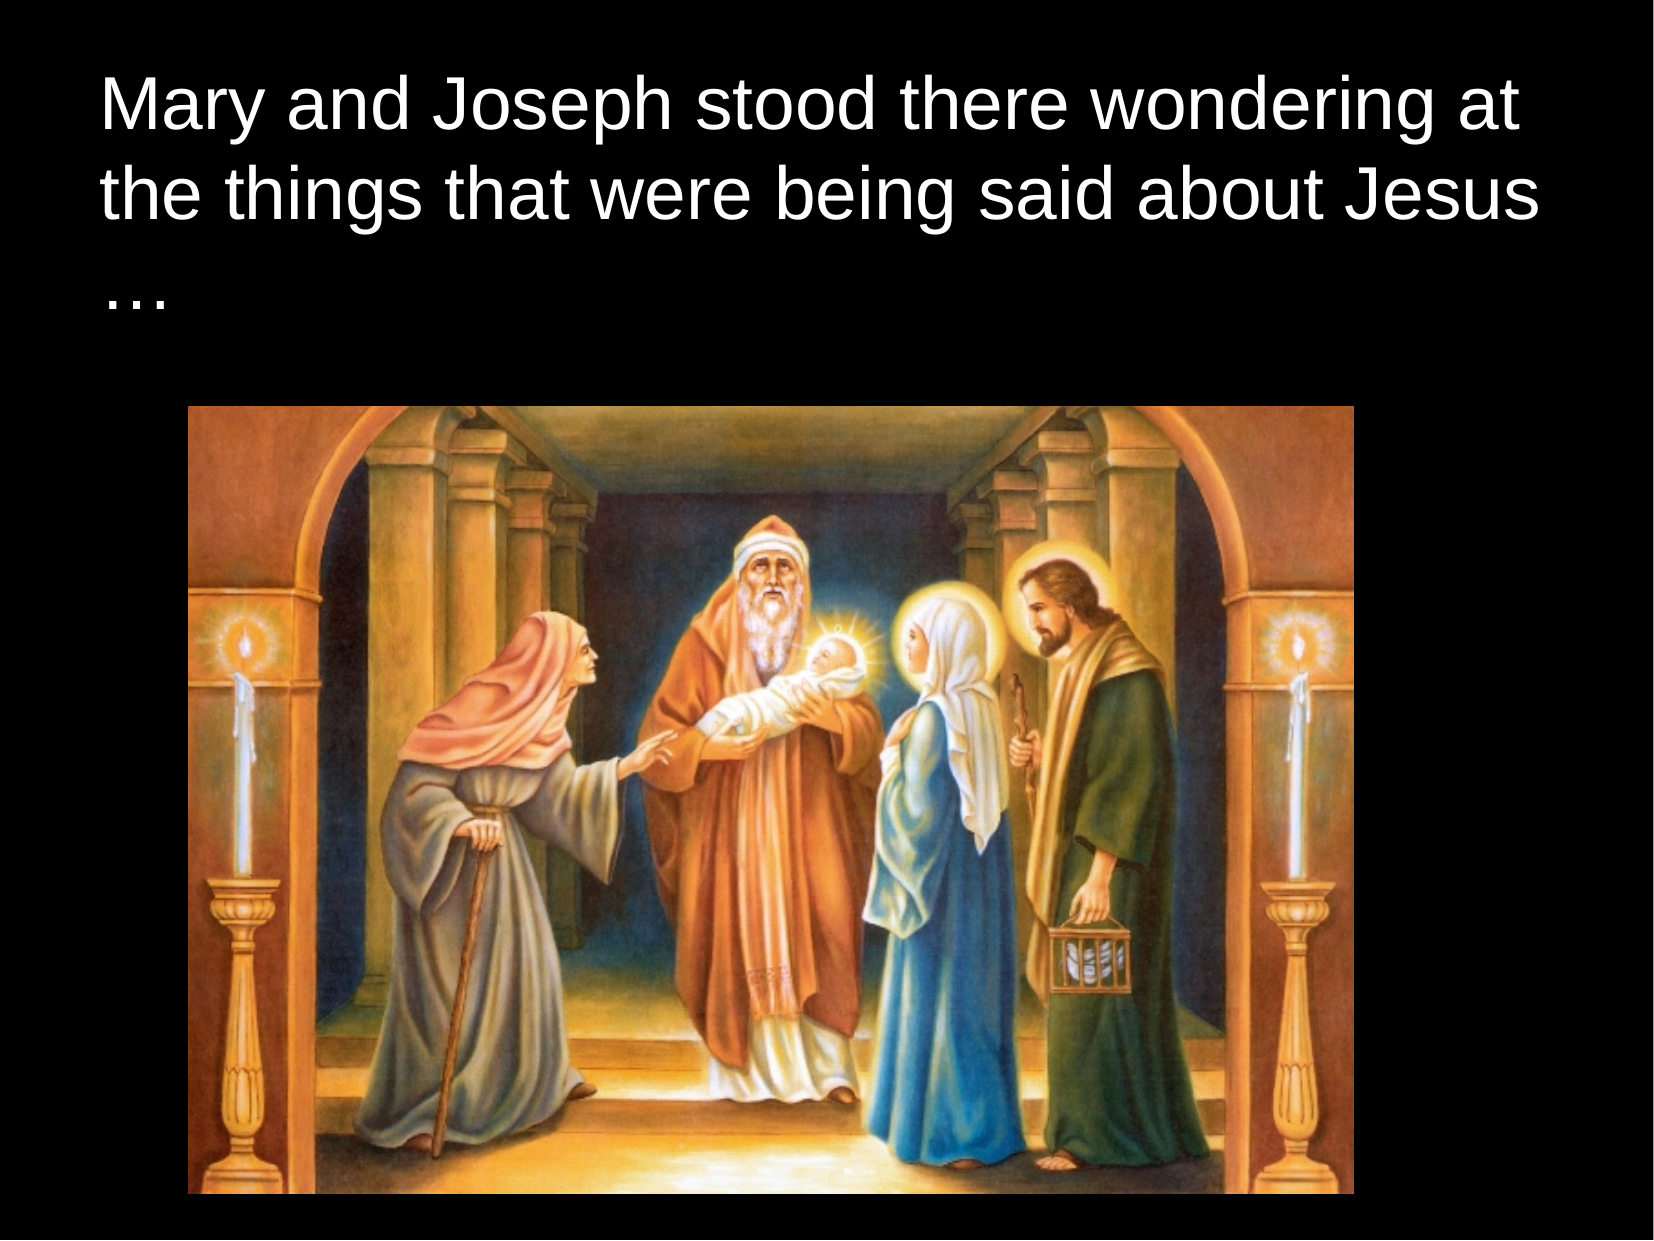

Mary and Joseph stood there wondering at the things that were being said about Jesus …